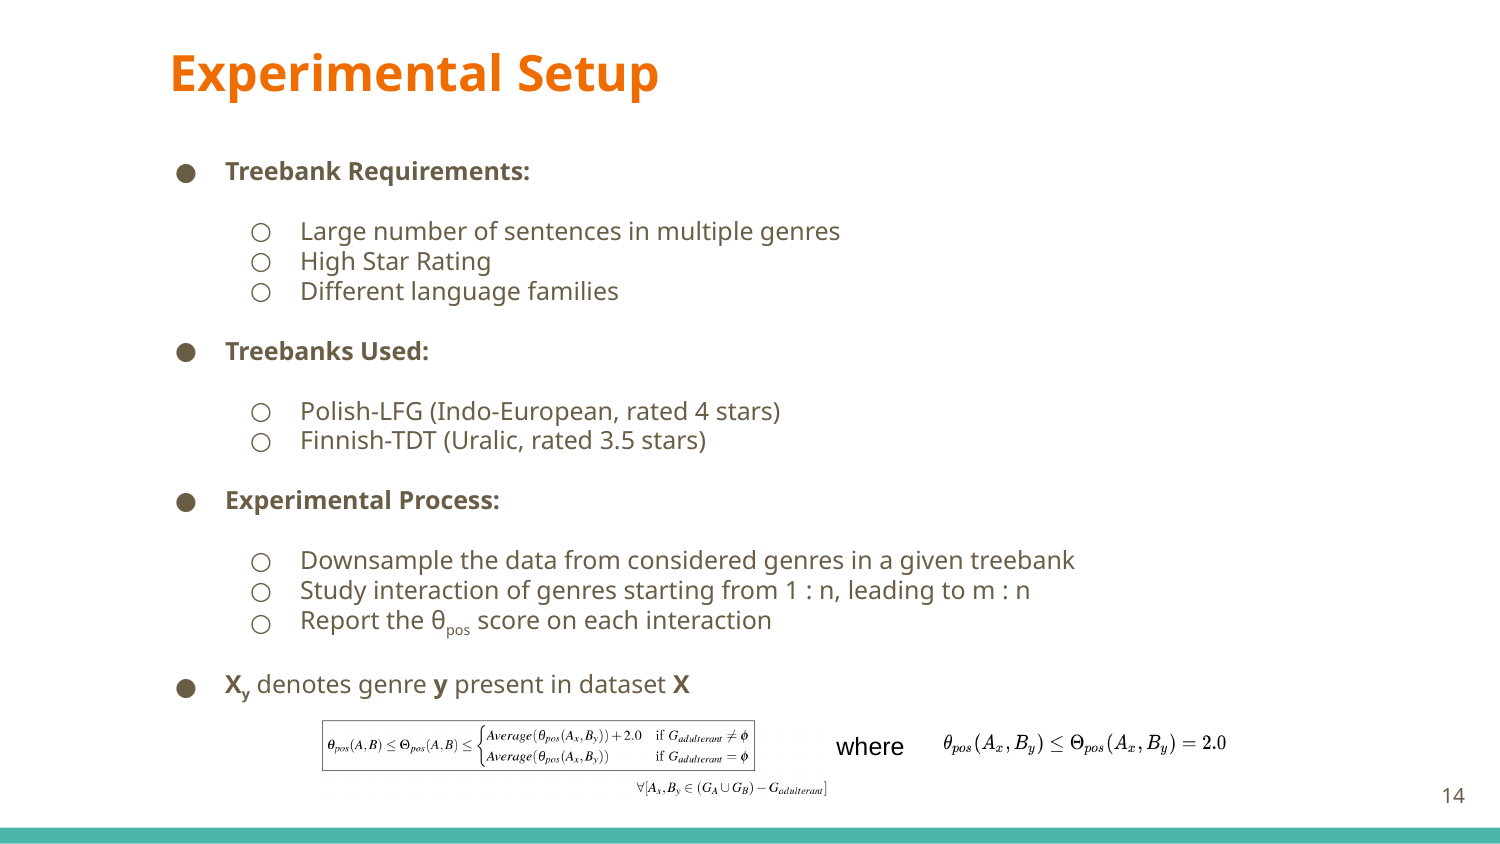

# Experimental Setup
Treebank Requirements:
Large number of sentences in multiple genres
High Star Rating
Different language families
Treebanks Used:
Polish-LFG (Indo-European, rated 4 stars)
Finnish-TDT (Uralic, rated 3.5 stars)
Experimental Process:
Downsample the data from considered genres in a given treebank
Study interaction of genres starting from 1 : n, leading to m : n
Report the θpos score on each interaction
Xy denotes genre y present in dataset X
where